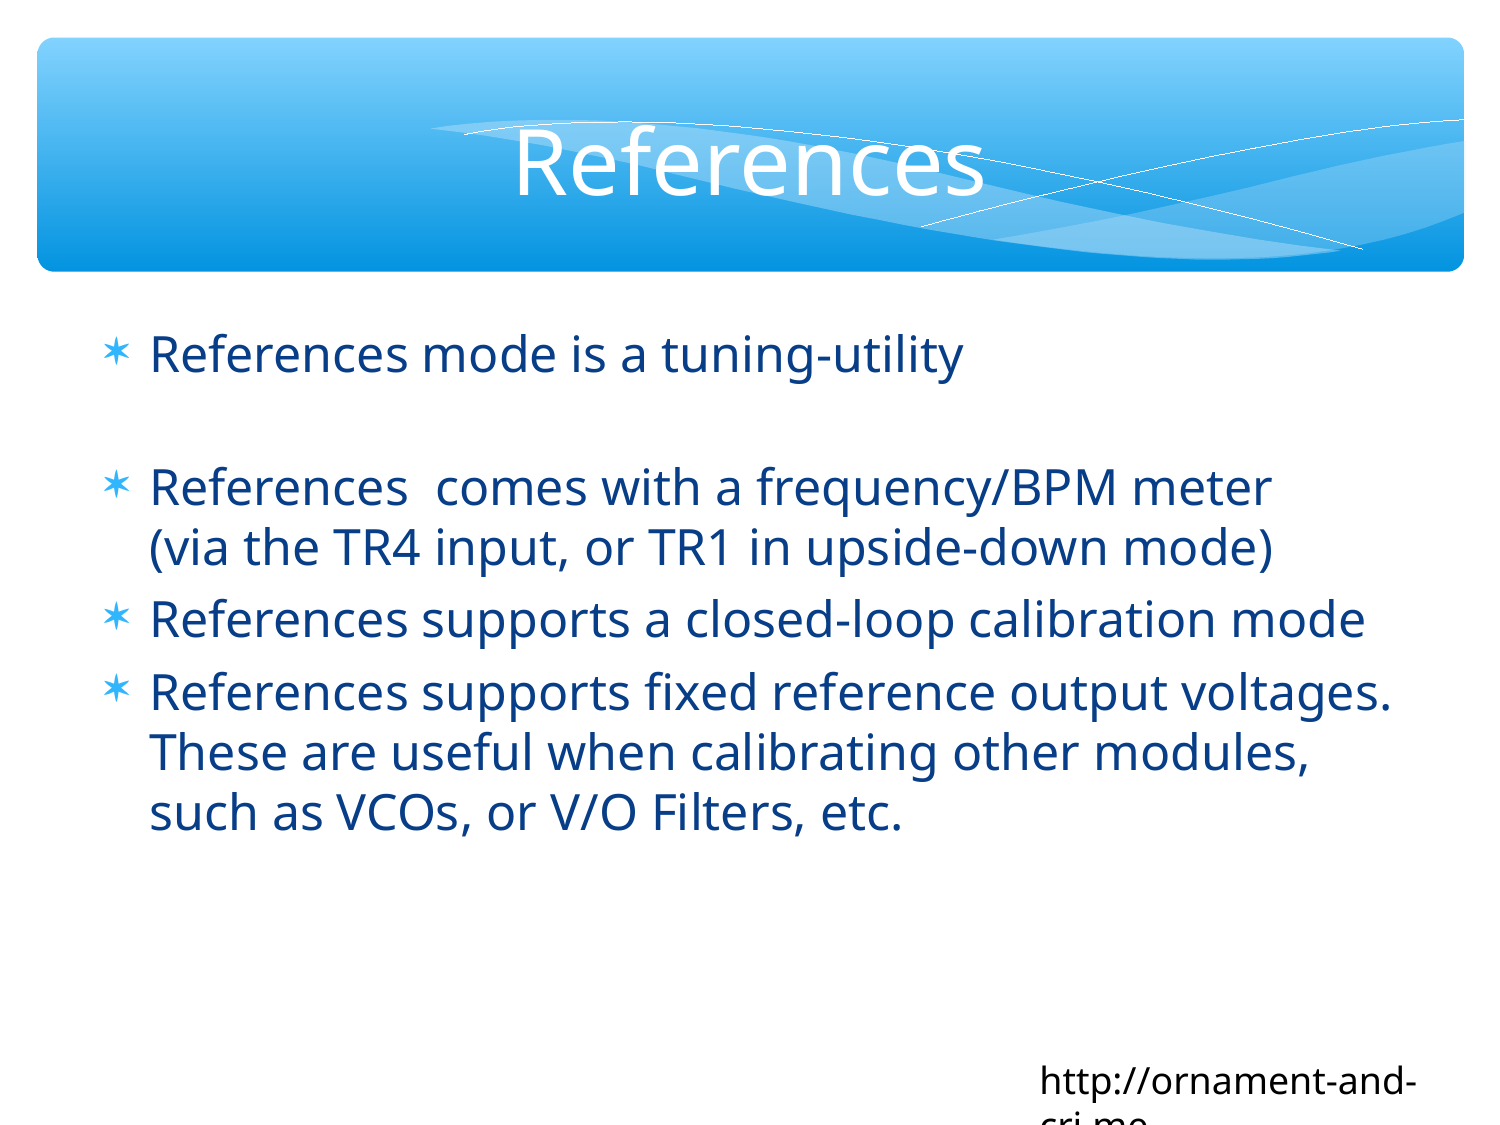

# References
References mode is a tuning-utility
References comes with a frequency/BPM meter
(via the TR4 input, or TR1 in upside-down mode)
References supports a closed-loop calibration mode
References supports fixed reference output voltages.
These are useful when calibrating other modules,
such as VCOs, or V/O Filters, etc.
http://ornament-and-cri.me